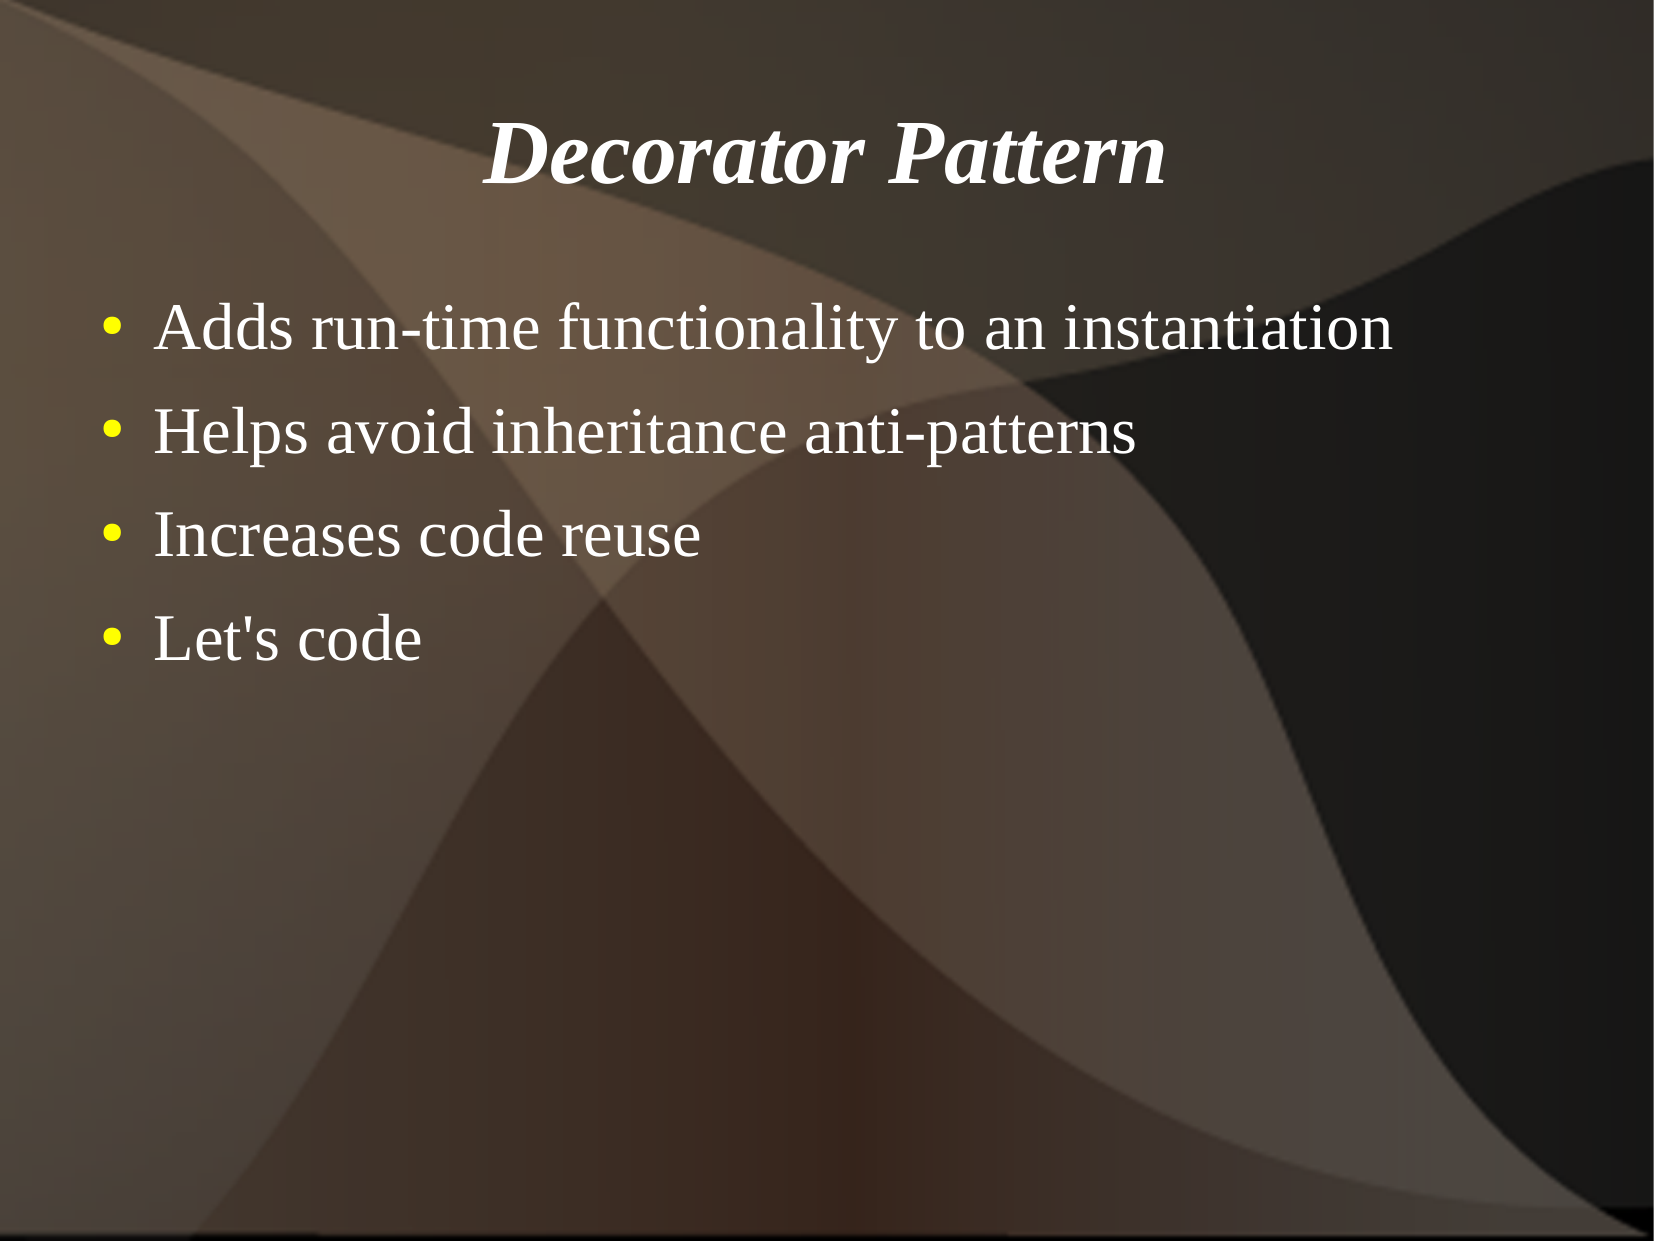

# Decorator Pattern
Adds run-time functionality to an instantiation
Helps avoid inheritance anti-patterns
Increases code reuse
Let's code